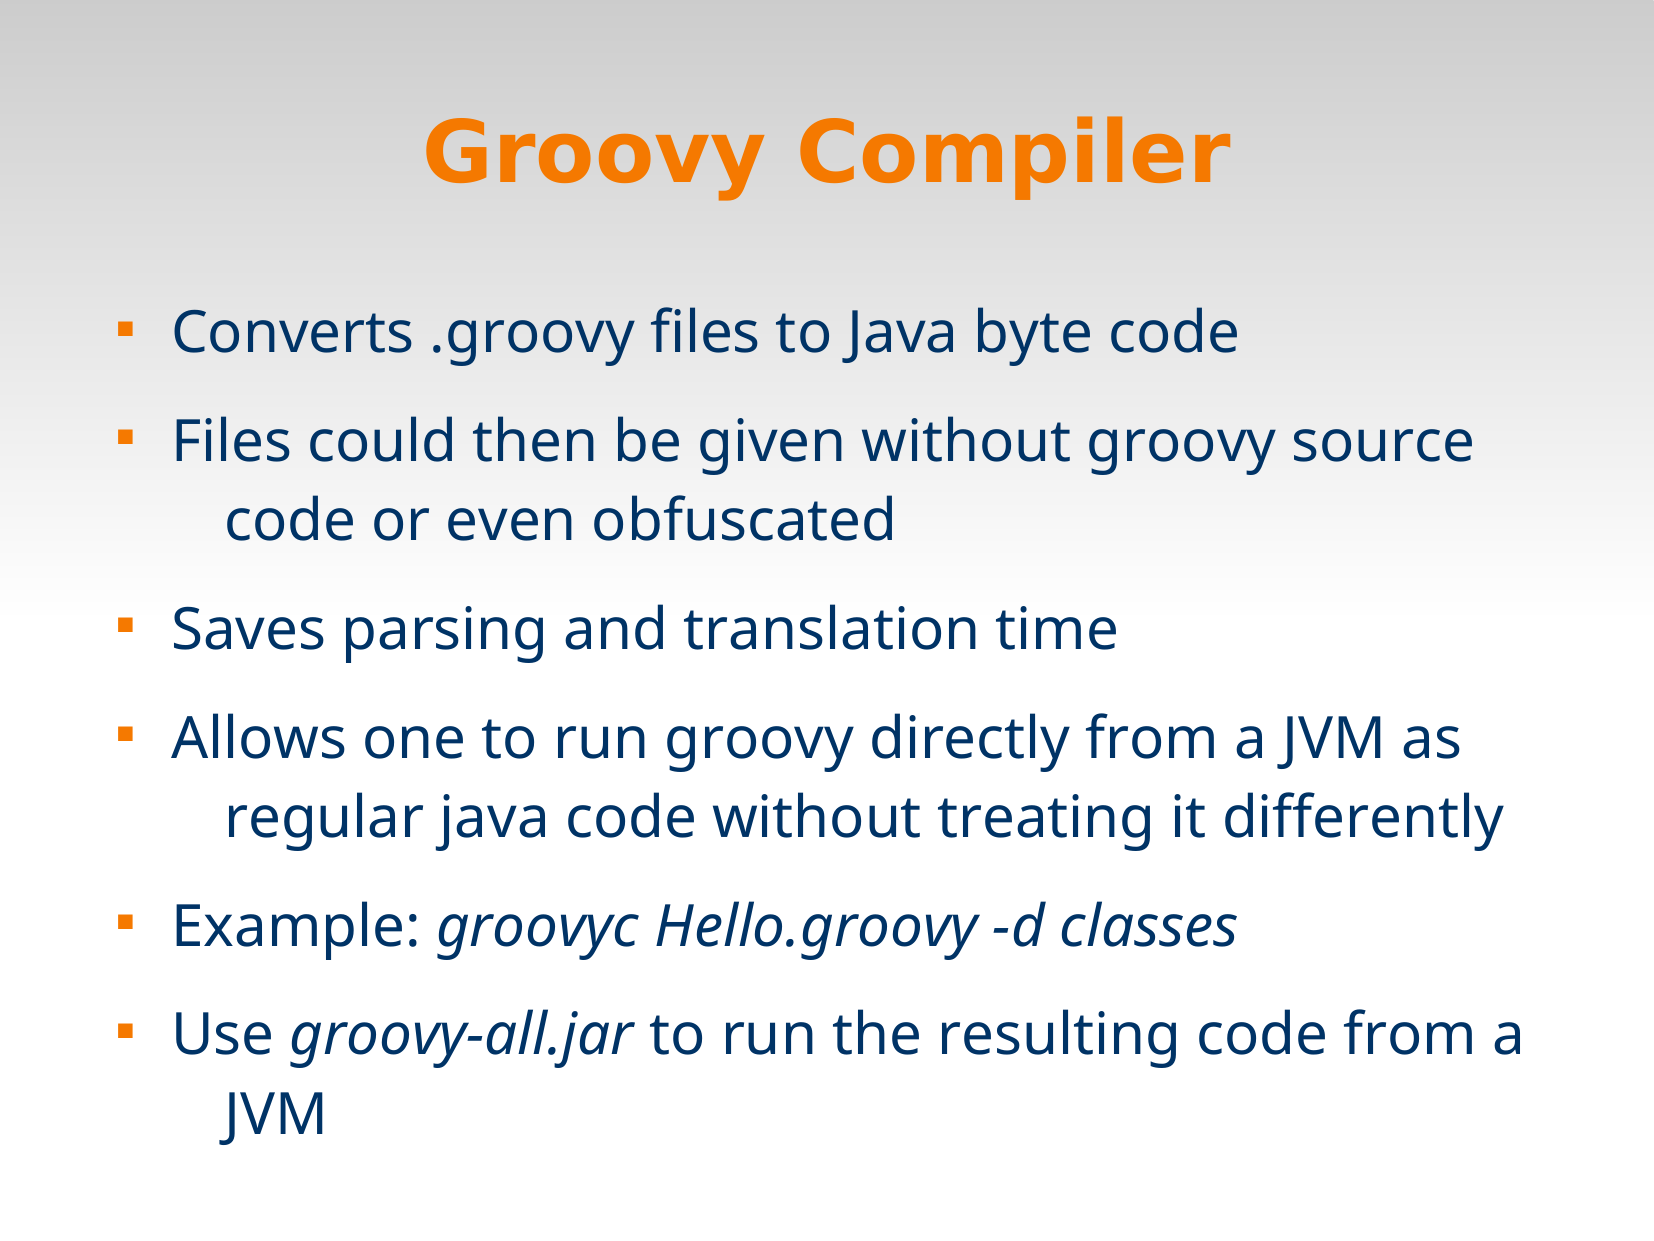

# Groovy Compiler
Converts .groovy files to Java byte code
Files could then be given without groovy source code or even obfuscated
Saves parsing and translation time
Allows one to run groovy directly from a JVM as regular java code without treating it differently
Example: groovyc Hello.groovy -d classes
Use groovy-all.jar to run the resulting code from a JVM